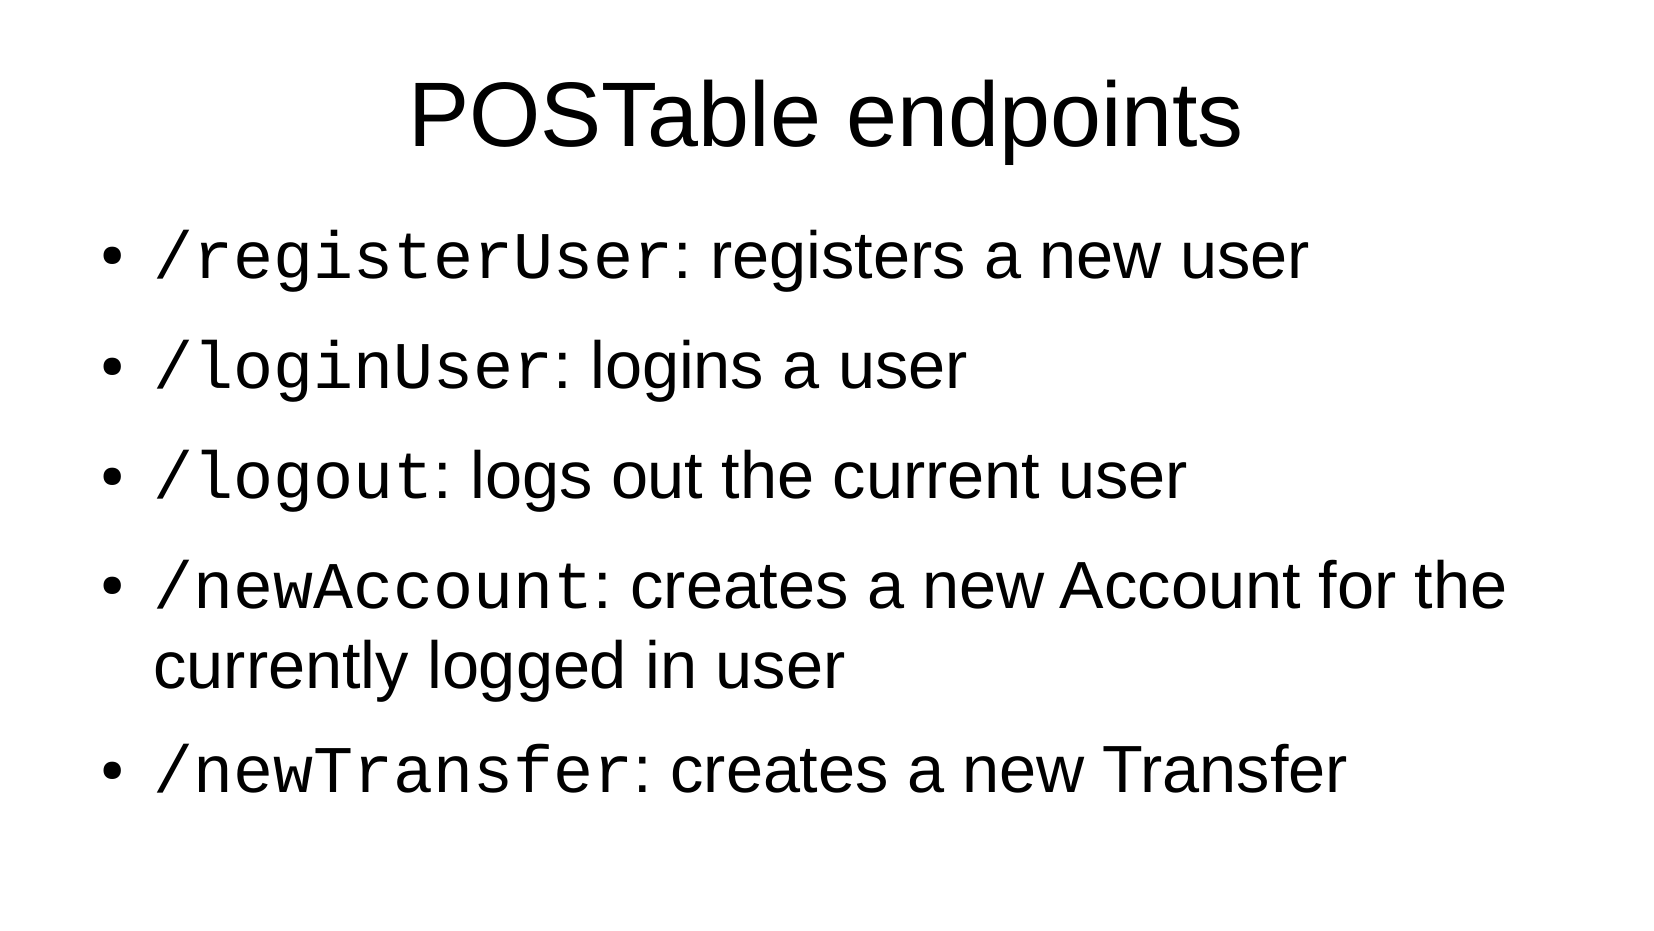

# POSTable endpoints
/registerUser: registers a new user
/loginUser: logins a user
/logout: logs out the current user
/newAccount: creates a new Account for the currently logged in user
/newTransfer: creates a new Transfer